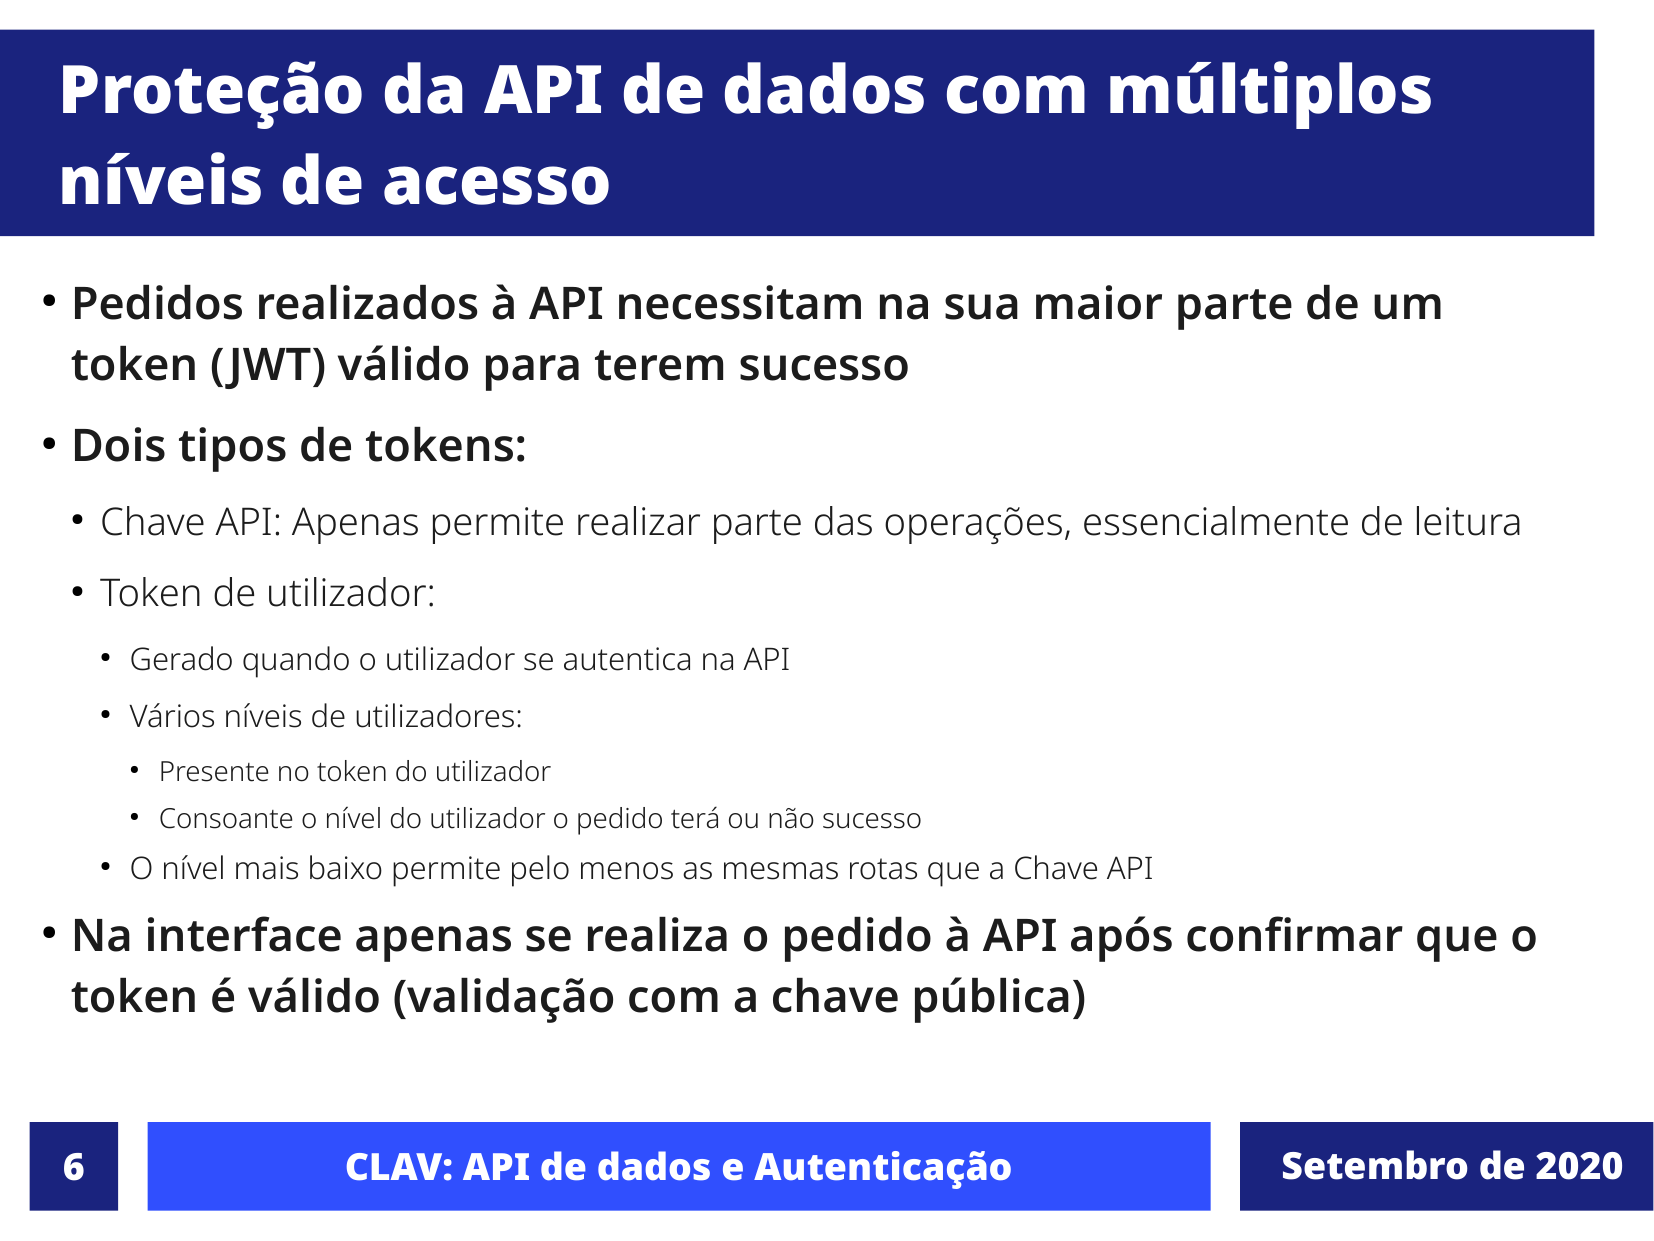

# Proteção da API de dados com múltiplos níveis de acesso
Pedidos realizados à API necessitam na sua maior parte de um token (JWT) válido para terem sucesso
Dois tipos de tokens:
Chave API: Apenas permite realizar parte das operações, essencialmente de leitura
Token de utilizador:
Gerado quando o utilizador se autentica na API
Vários níveis de utilizadores:
Presente no token do utilizador
Consoante o nível do utilizador o pedido terá ou não sucesso
O nível mais baixo permite pelo menos as mesmas rotas que a Chave API
Na interface apenas se realiza o pedido à API após confirmar que o token é válido (validação com a chave pública)
6
CLAV: API de dados e Autenticação
Setembro de 2020